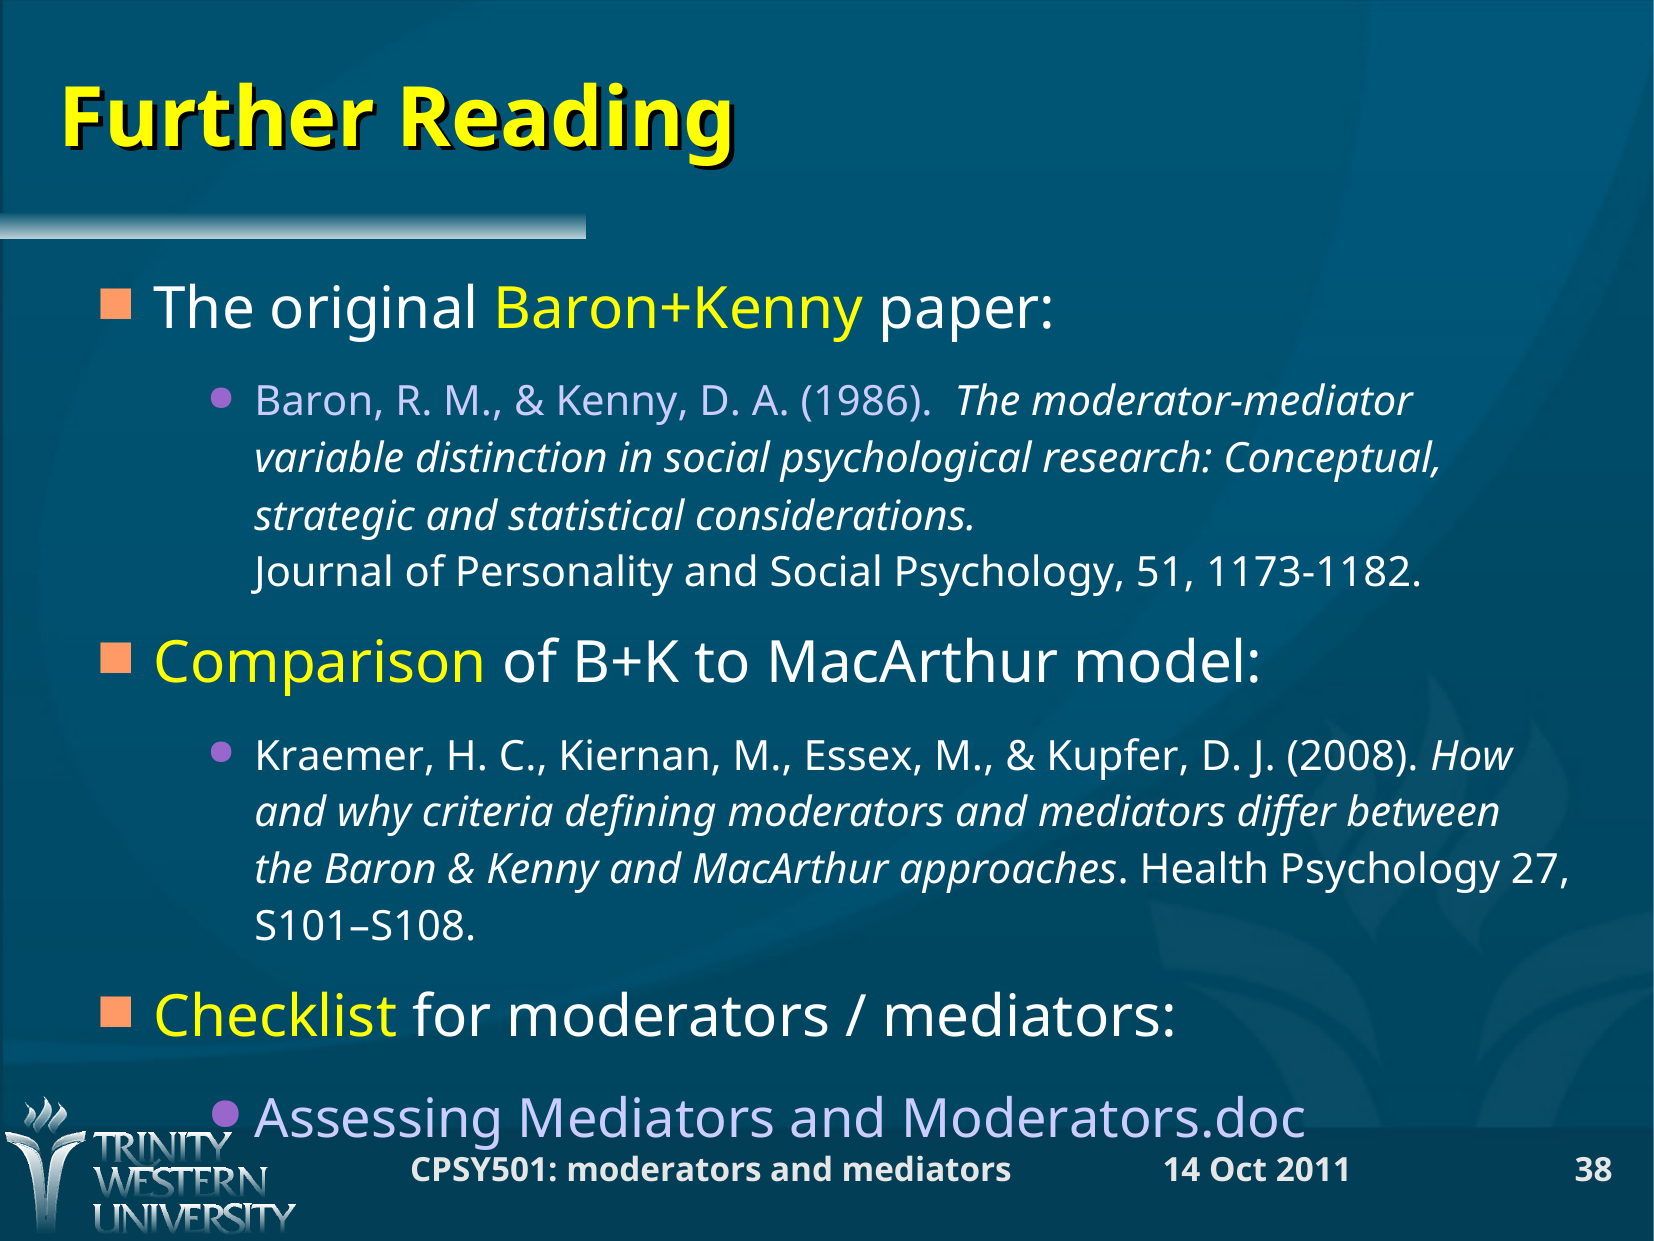

# Further Reading
The original Baron+Kenny paper:
Baron, R. M., & Kenny, D. A. (1986). The moderator-mediator variable distinction in social psychological research: Conceptual, strategic and statistical considerations.
Journal of Personality and Social Psychology, 51, 1173-1182.
Comparison of B+K to MacArthur model:
Kraemer, H. C., Kiernan, M., Essex, M., & Kupfer, D. J. (2008). How and why criteria defining moderators and mediators differ between the Baron & Kenny and MacArthur approaches. Health Psychology 27, S101–S108.
Checklist for moderators / mediators:
Assessing Mediators and Moderators.doc
CPSY501: moderators and mediators
14 Oct 2011
38